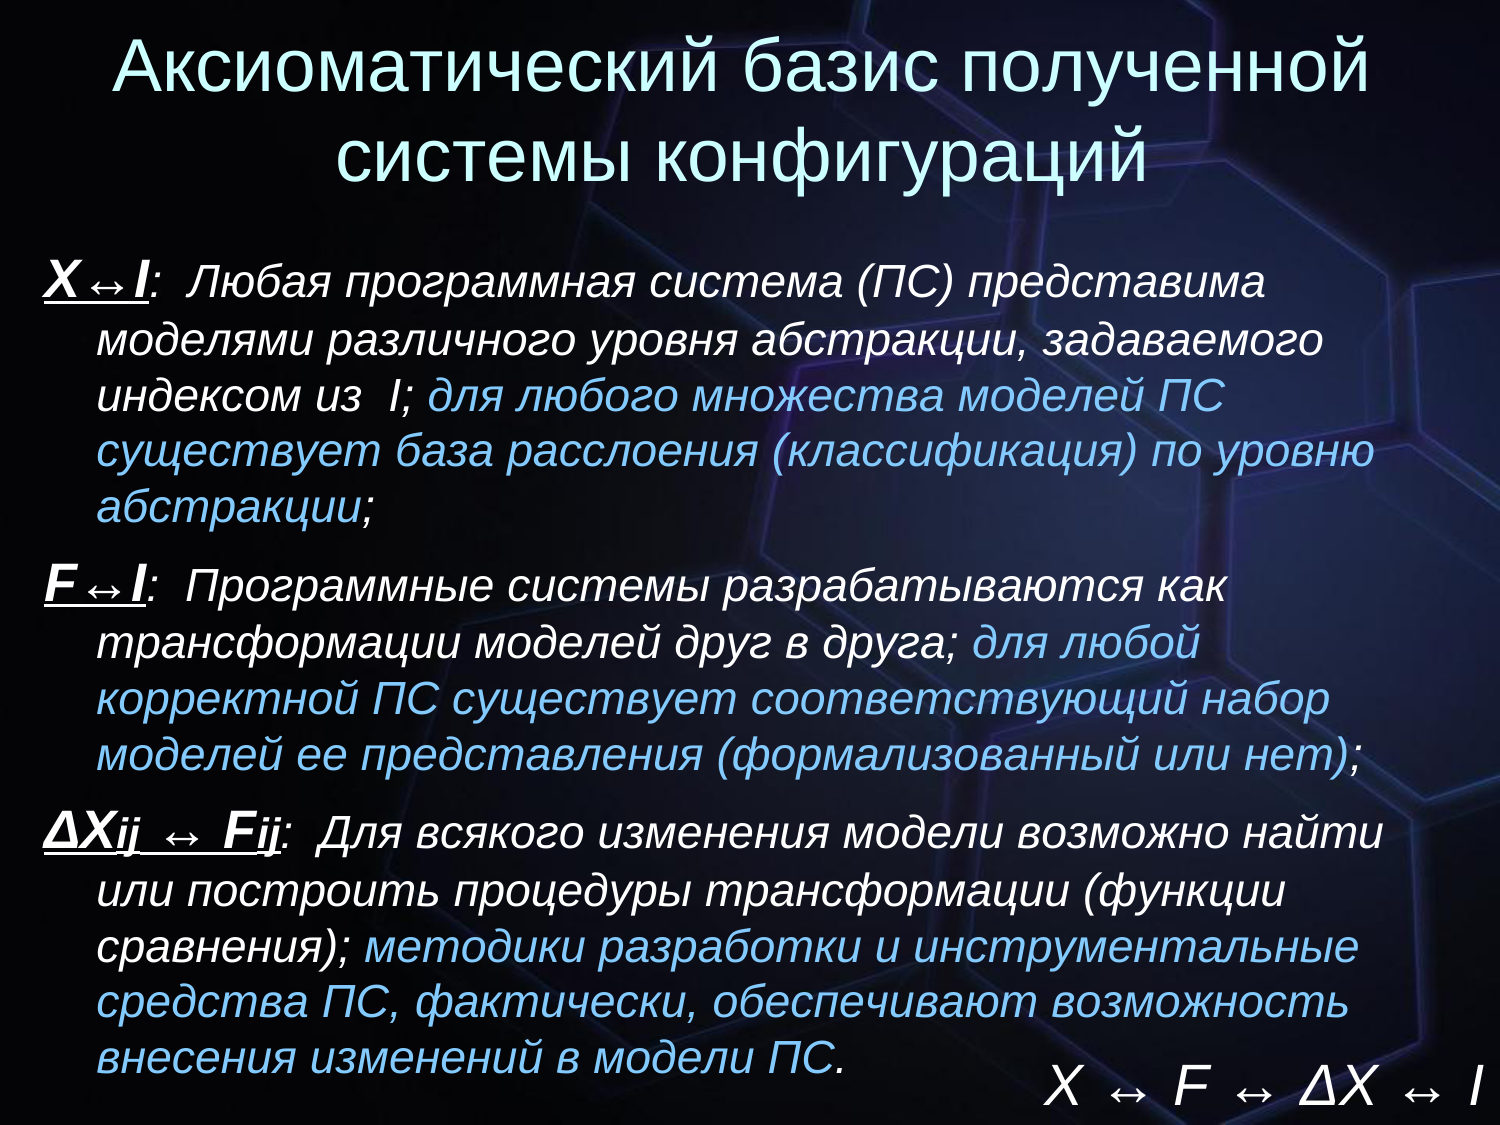

# Аксиоматический базис полученной системы конфигураций
X↔I: Любая программная система (ПС) представима моделями различного уровня абстракции, задаваемого индексом из I; для любого множества моделей ПС существует база расслоения (классификация) по уровню абстракции;
F↔I: Программные системы разрабатываются как трансформации моделей друг в друга; для любой корректной ПС существует соответствующий набор моделей ее представления (формализованный или нет);
ΔXij ↔ Fij: Для всякого изменения модели возможно найти или построить процедуры трансформации (функции сравнения); методики разработки и инструментальные средства ПС, фактически, обеспечивают возможность внесения изменений в модели ПС.
X ↔ F ↔ ΔX ↔ I